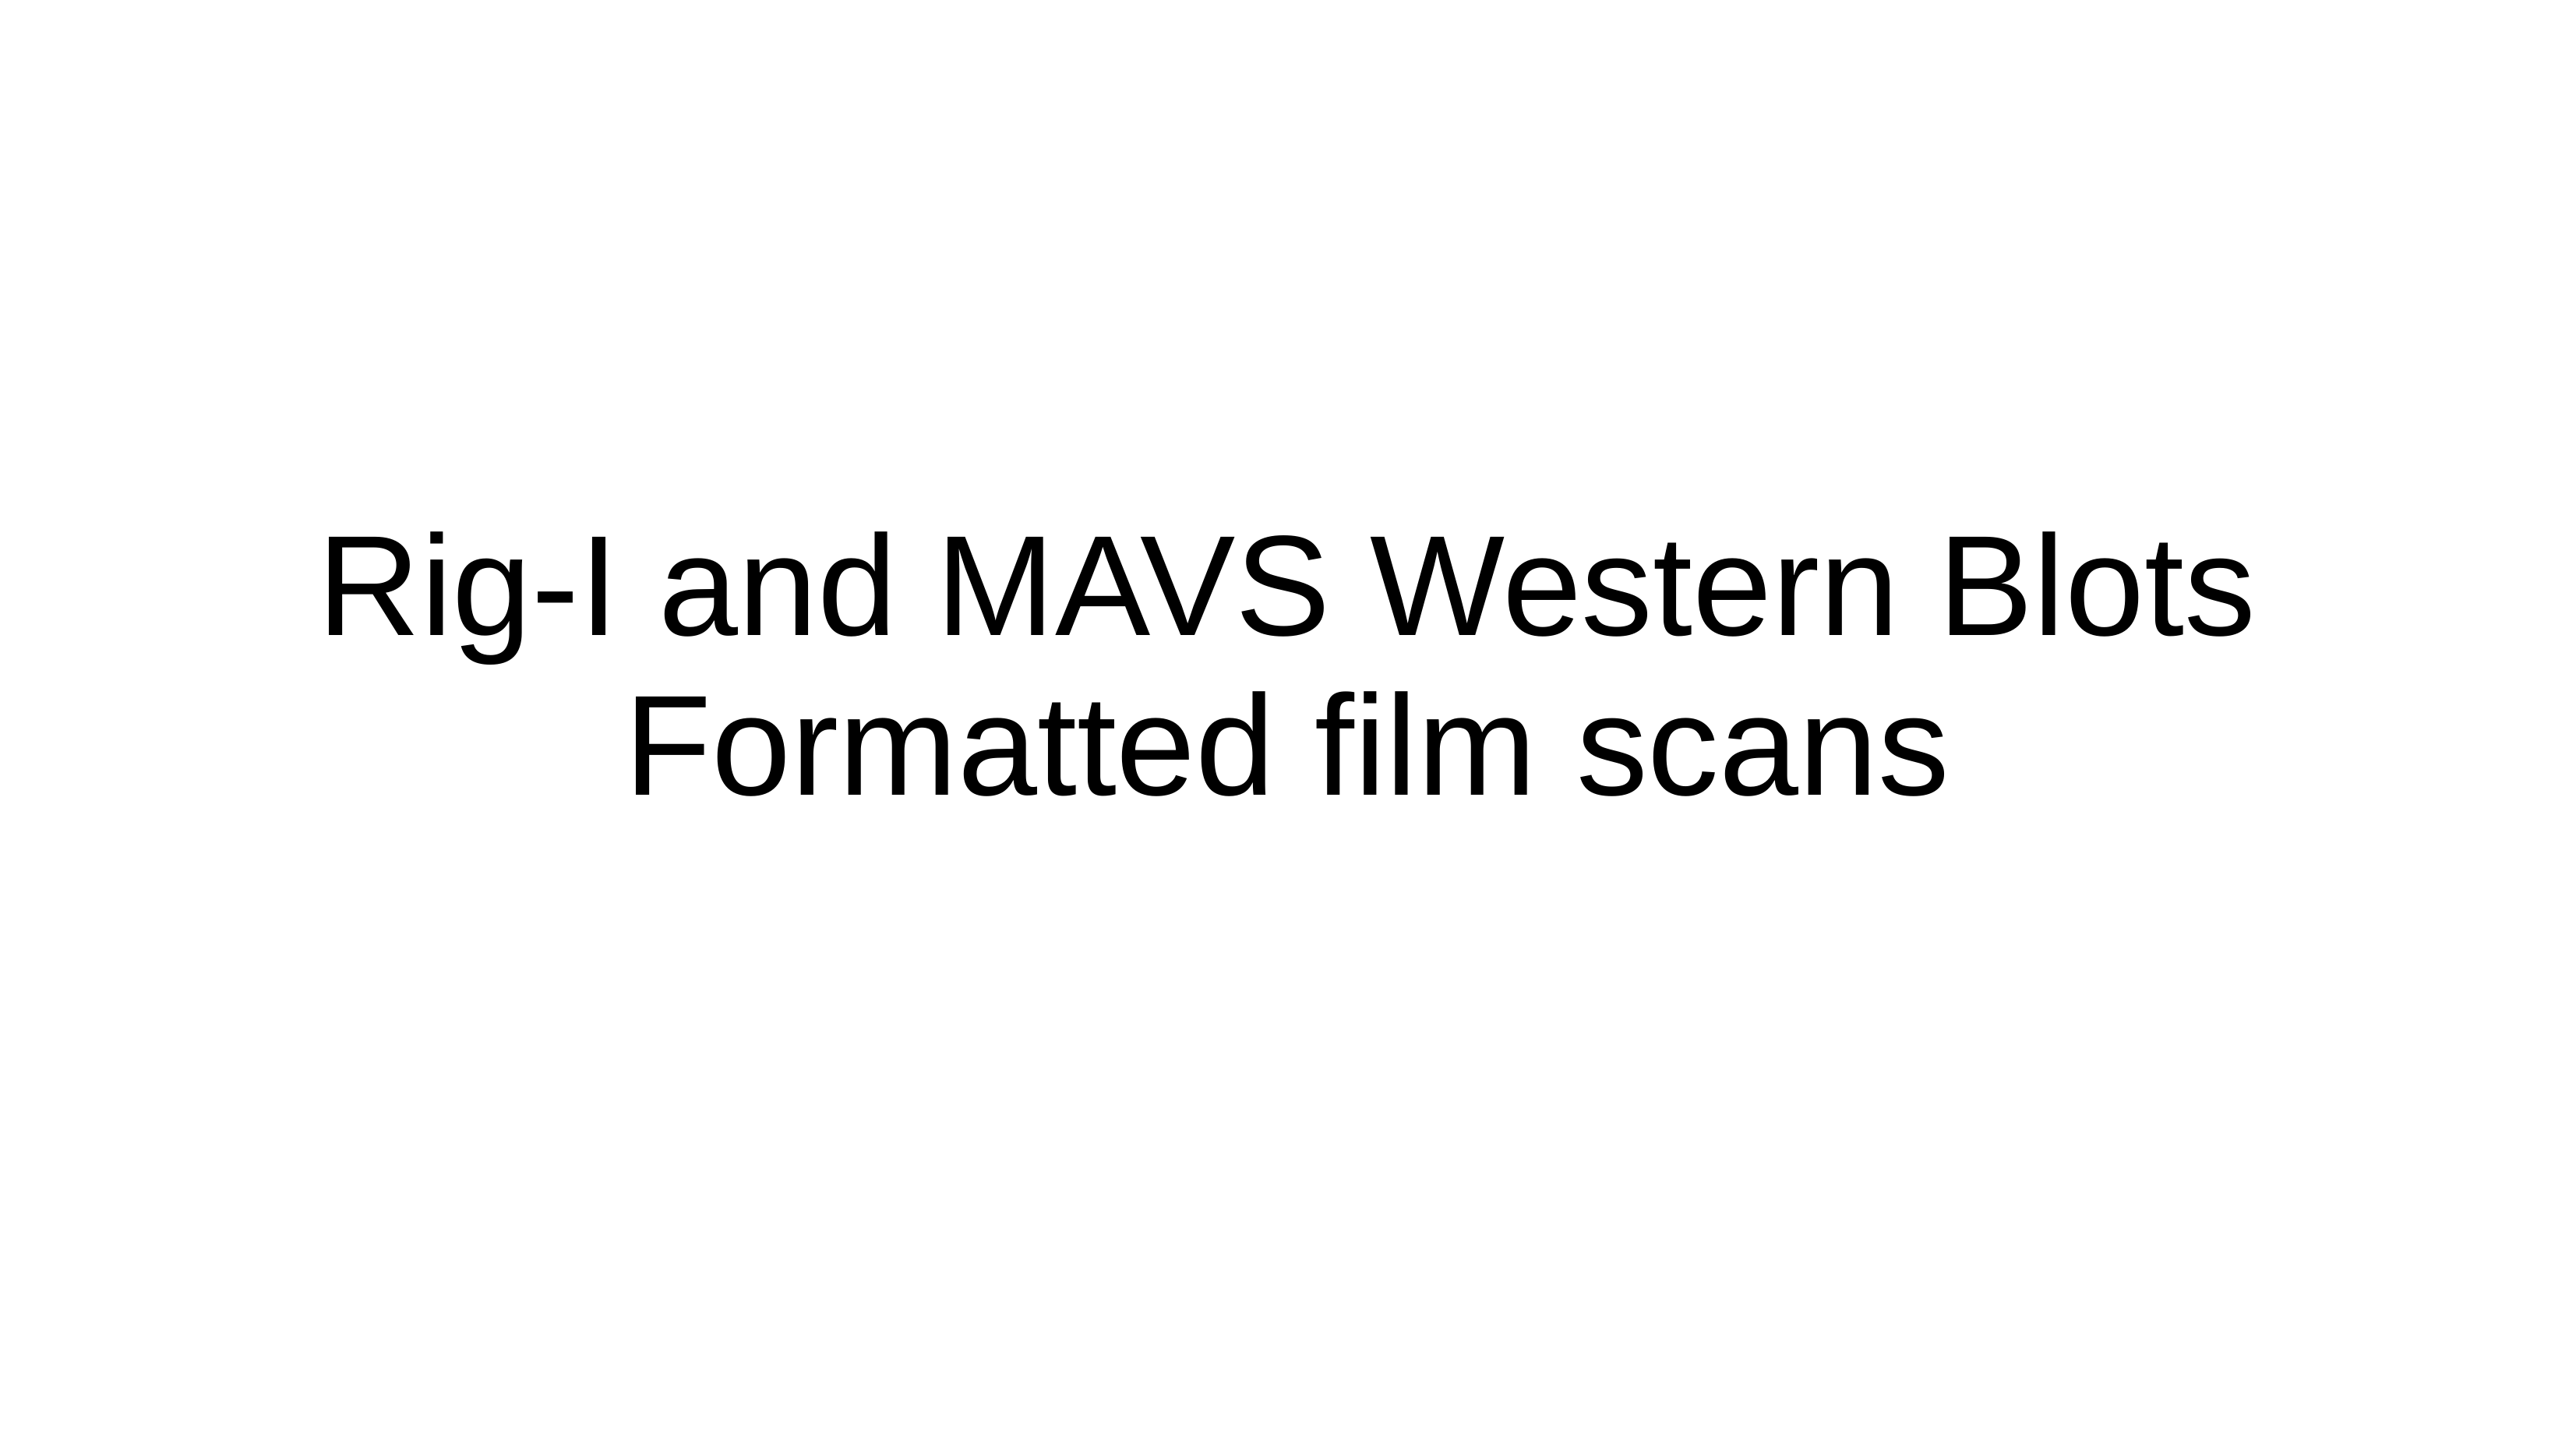

# Rig-I and MAVS Western Blots Formatted film scans